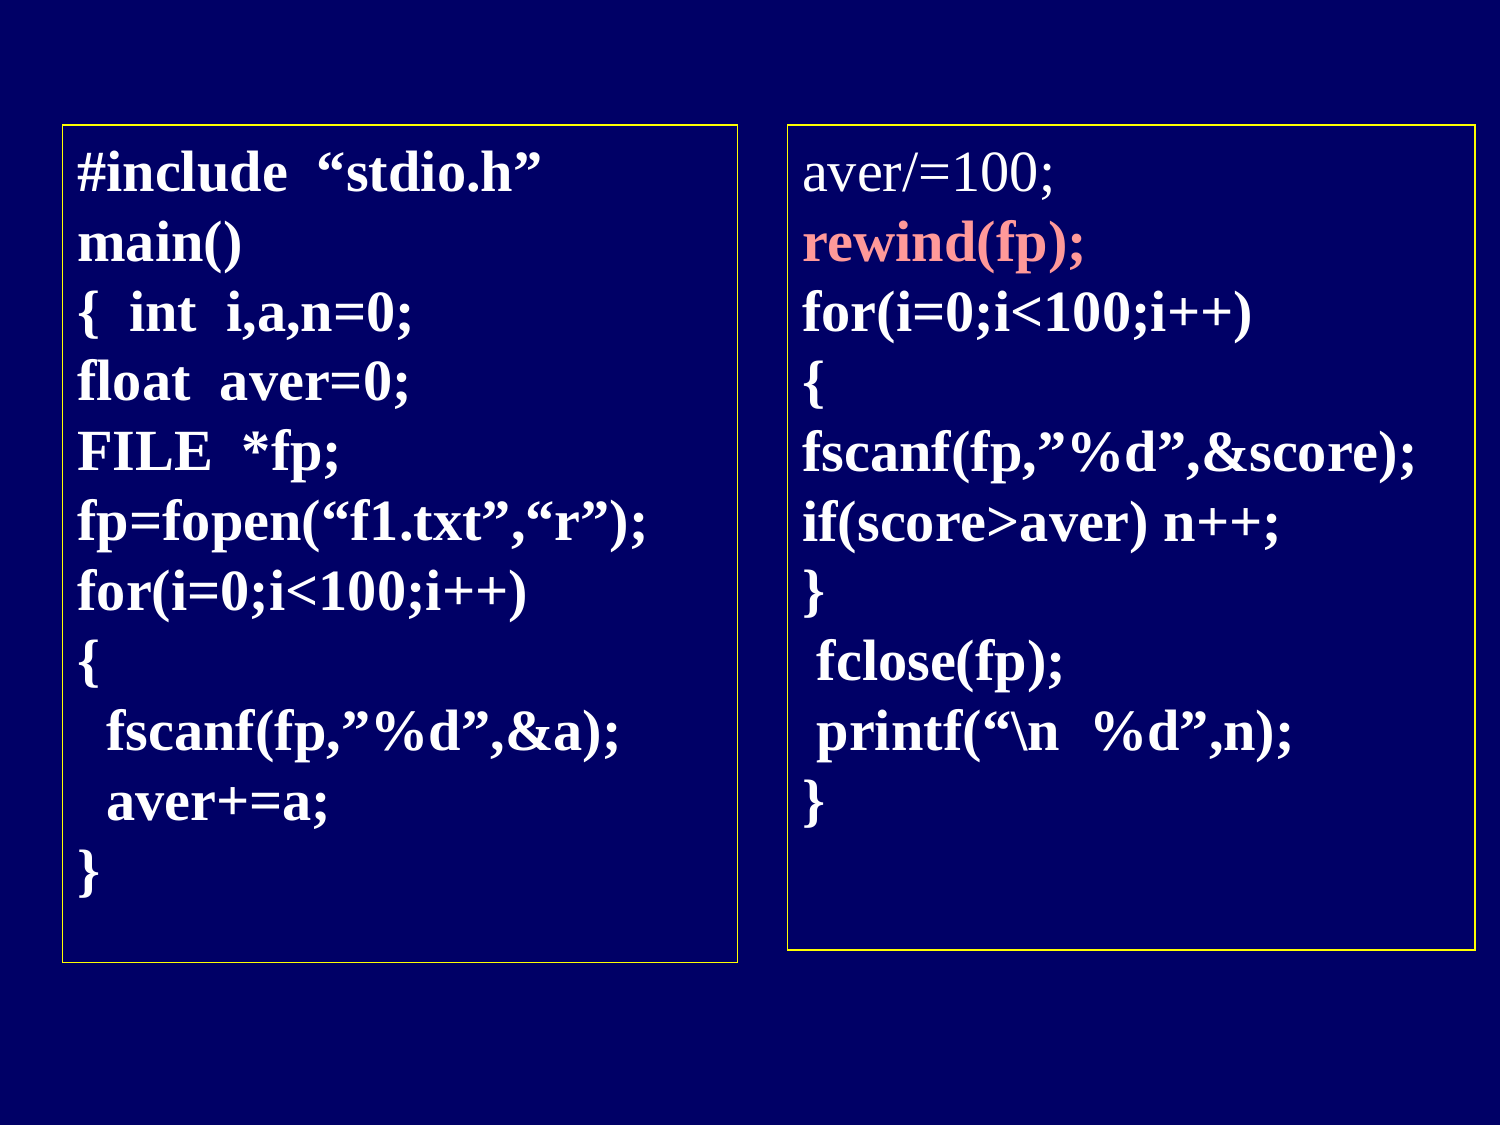

#include “stdio.h”
main()
{ int i,a,n=0;
float aver=0;
FILE *fp;
fp=fopen(“f1.txt”,“r”);
for(i=0;i<100;i++)
{
 fscanf(fp,”%d”,&a);
 aver+=a;
}
aver/=100;
rewind(fp);
for(i=0;i<100;i++)
{
fscanf(fp,”%d”,&score);
if(score>aver) n++;
}
 fclose(fp);
 printf(“\n %d”,n);
}